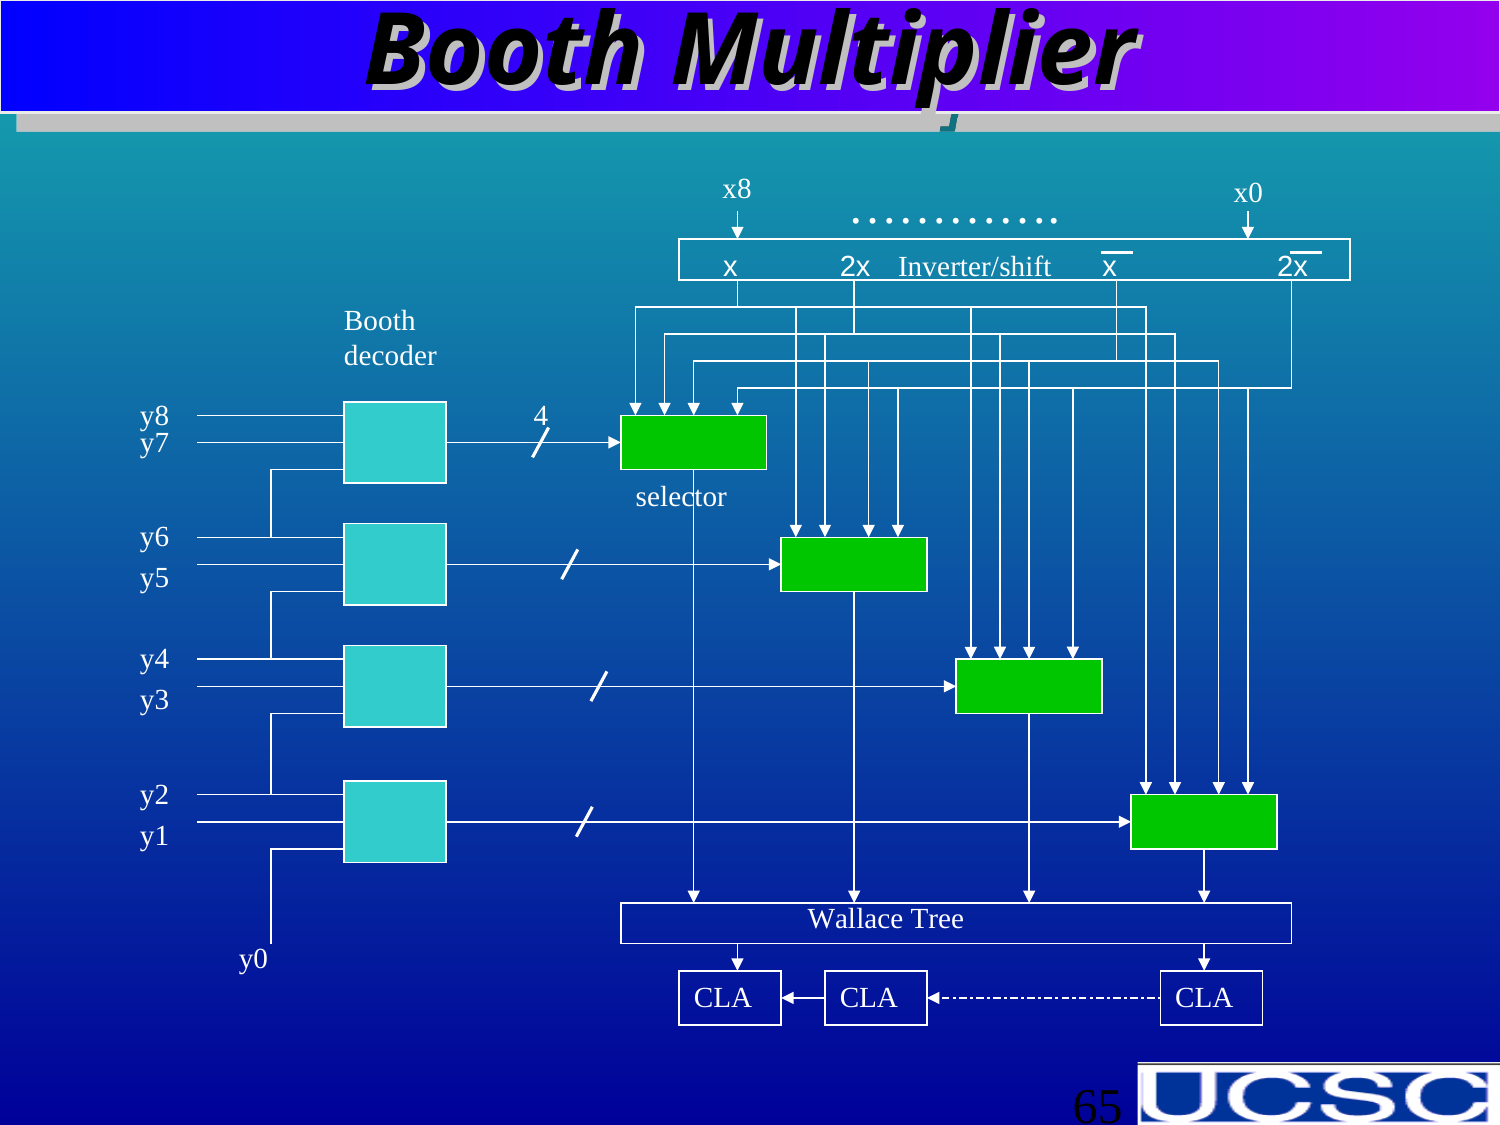

Booth Multiplier
x8
x0
x
2x
Inverter/shift
x
2x
Booth
decoder
y8
4
y7
selector
y6
y5
y4
y3
y2
y1
Wallace Tree
y0
CLA
CLA
CLA
………….
65